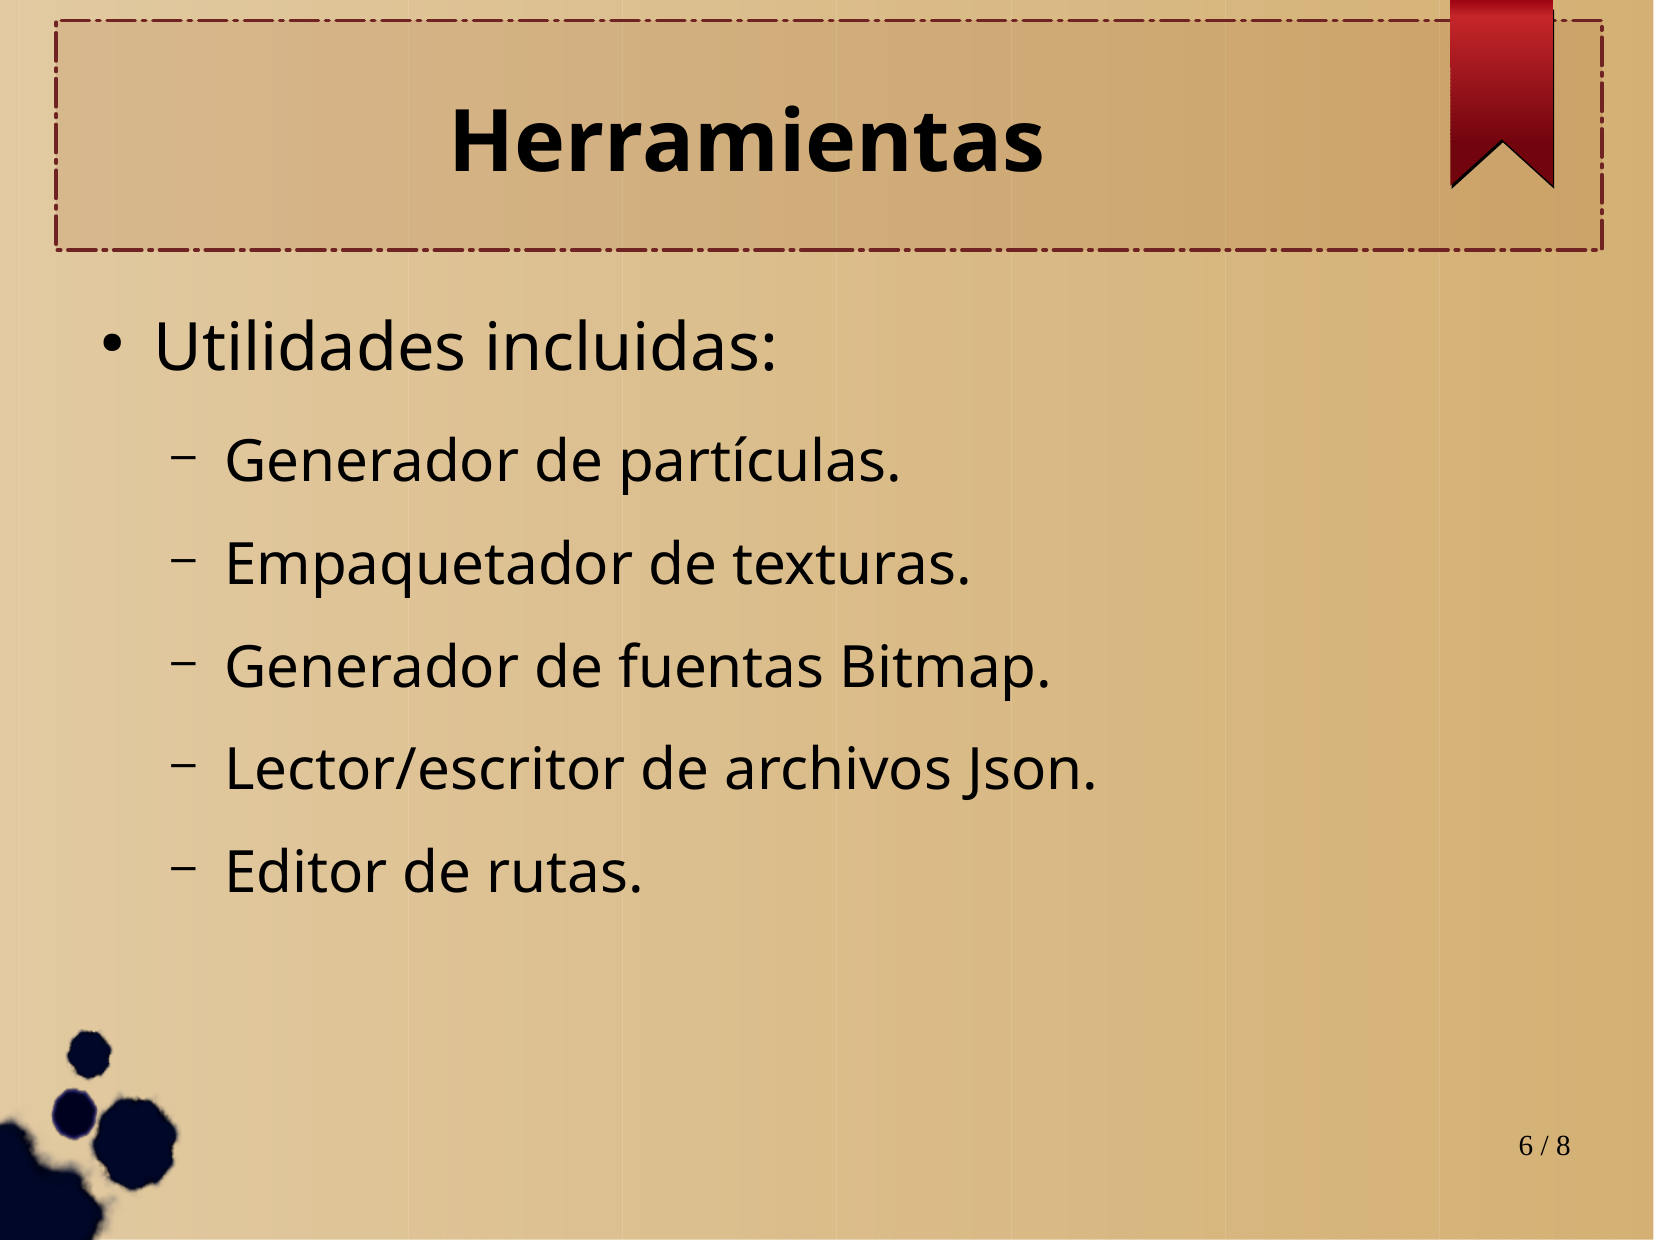

# Herramientas
Utilidades incluidas:
Generador de partículas.
Empaquetador de texturas.
Generador de fuentas Bitmap.
Lector/escritor de archivos Json.
Editor de rutas.
6